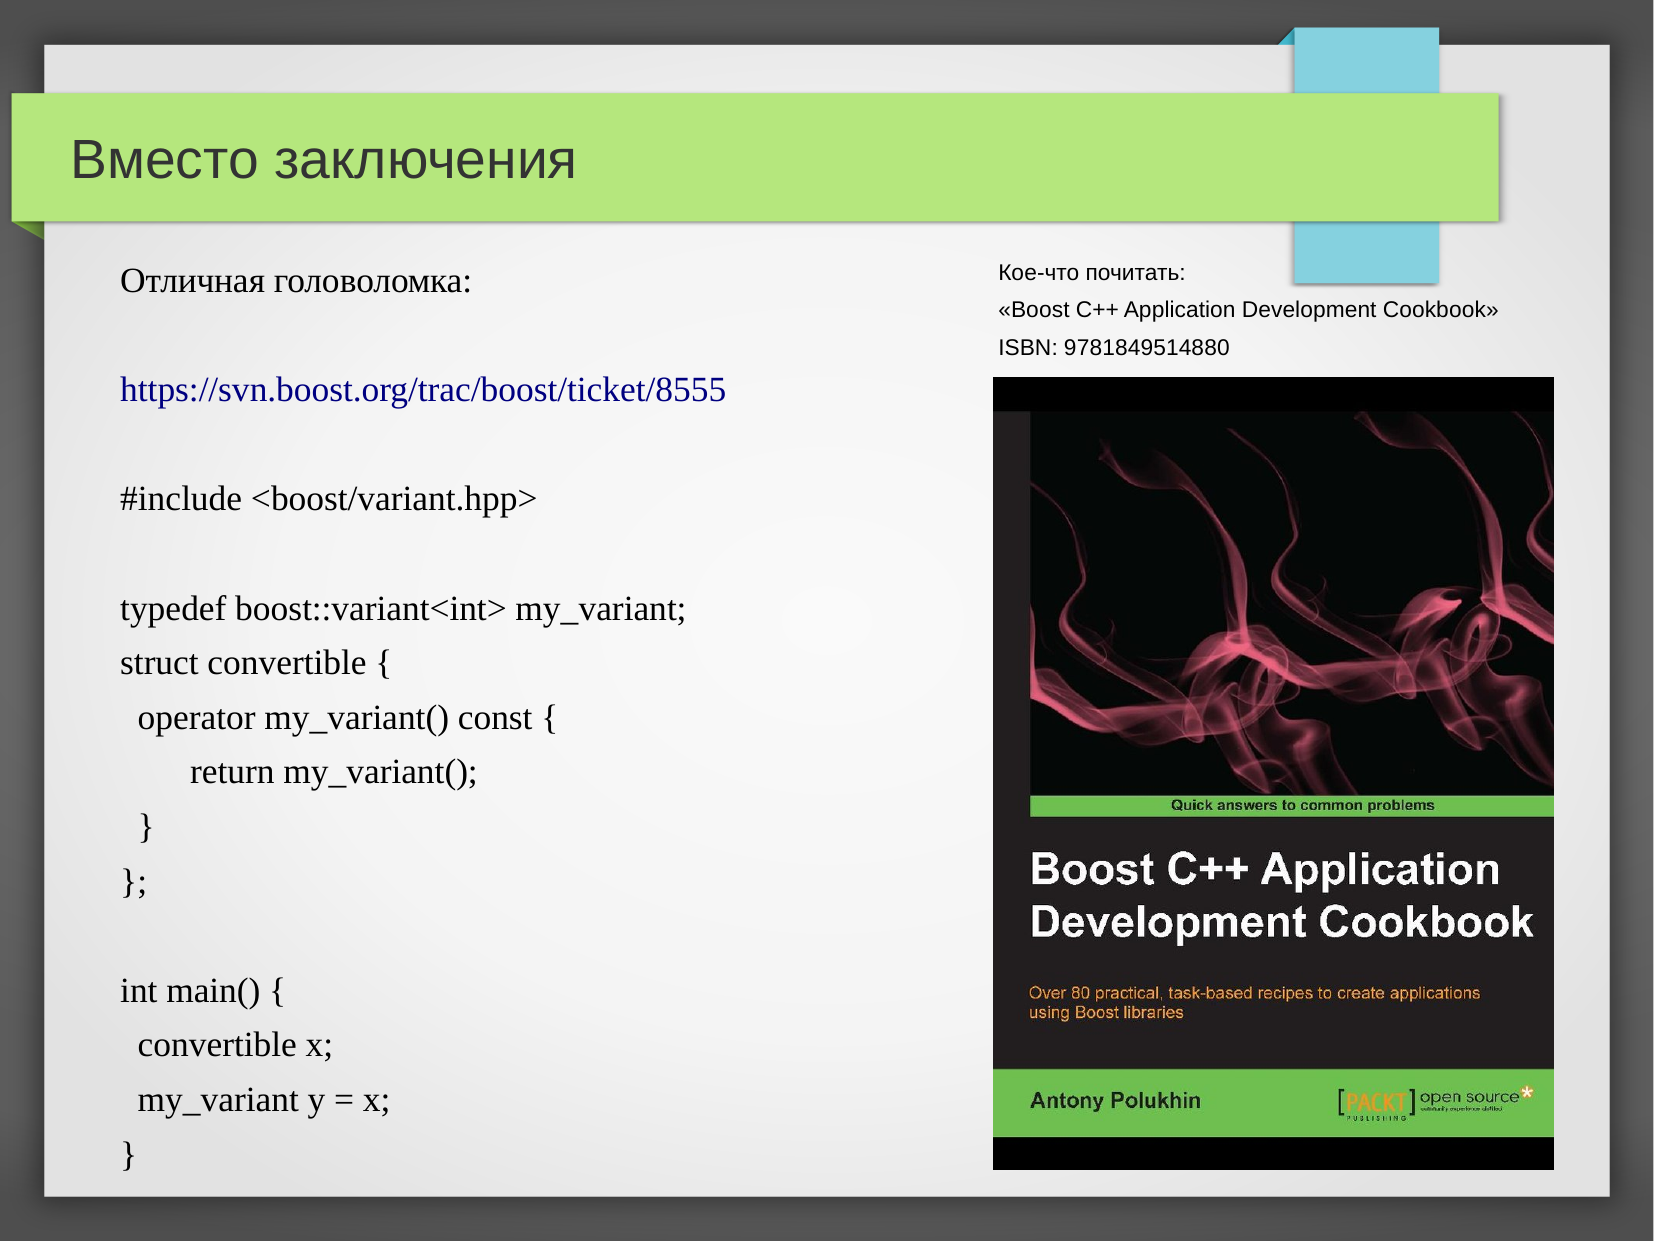

# Вместо заключения
Кое-что почитать:
«Boost C++ Application Development Cookbook»
ISBN: 9781849514880
https://svn.boost.org/trac/boost/ticket/8555
#include <boost/variant.hpp>
typedef boost::variant<int> my_variant;
struct convertible {
 operator my_variant() const {
 return my_variant();
 }
};
int main() {
 convertible x;
 my_variant y = x;
}
Отличная головоломка:
https://svn.boost.org/trac/boost/ticket/8555
#include <boost/variant.hpp>
typedef boost::variant<int> my_variant;
struct convertible {
 operator my_variant() const {
 return my_variant();
 }
};
int main() {
 convertible x;
 my_variant y = x;
}